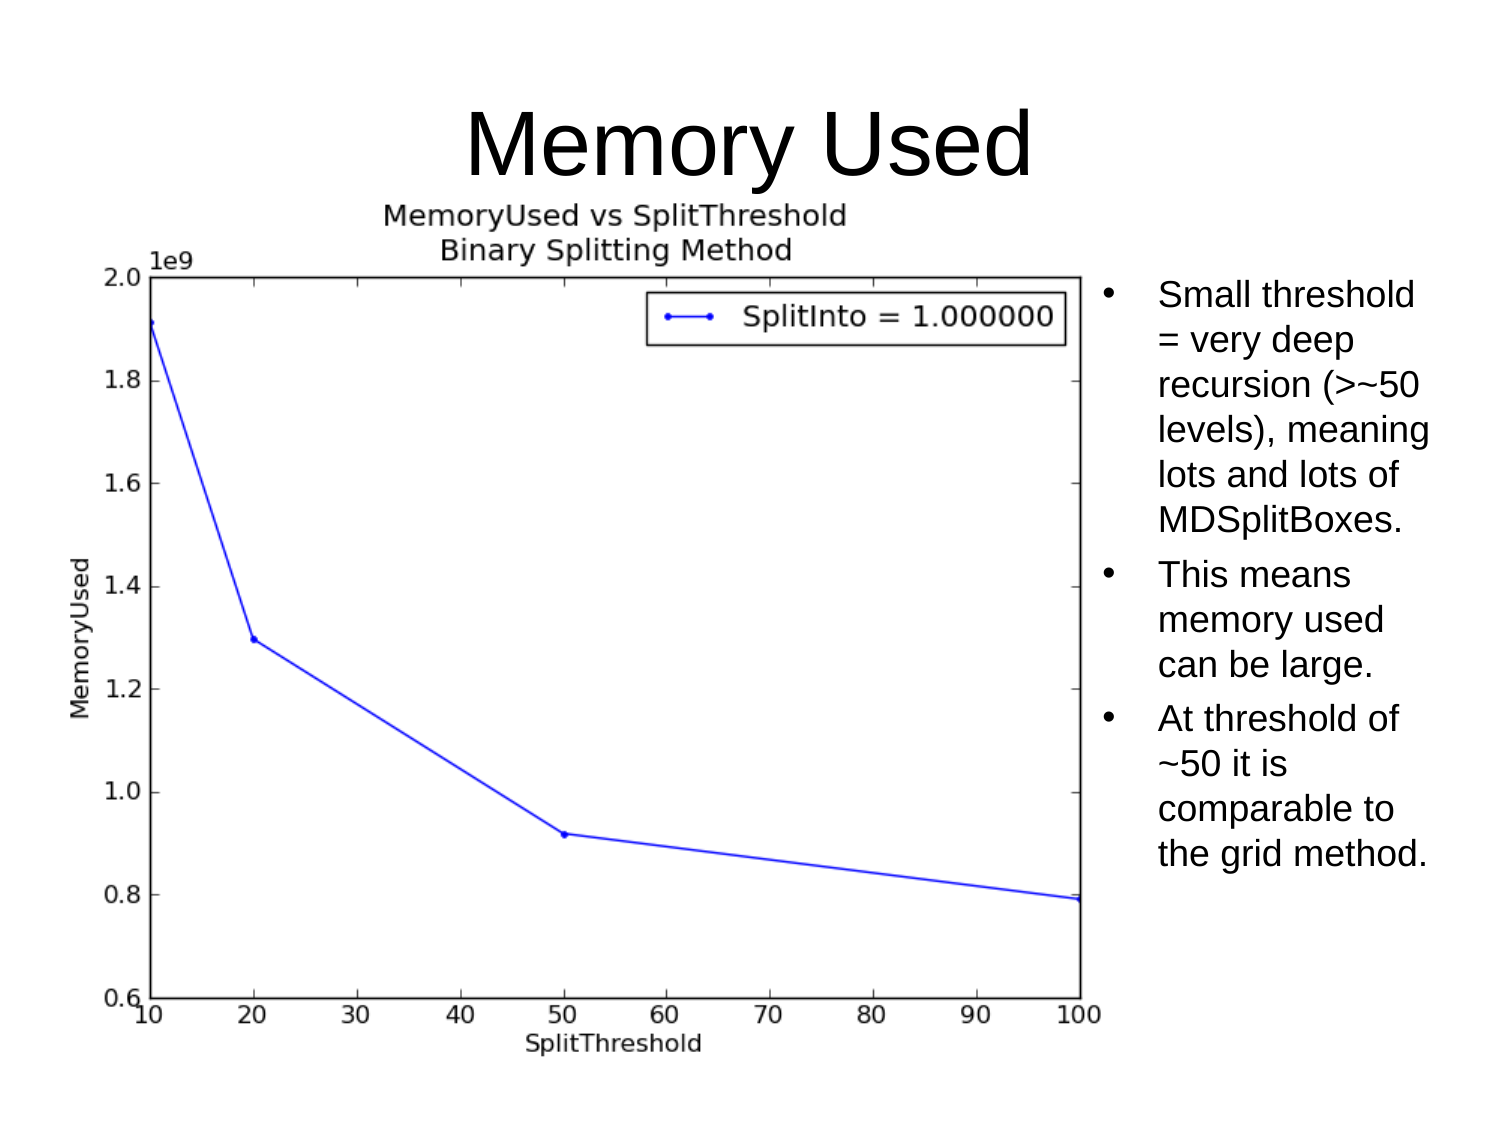

# Memory Used
Small threshold = very deep recursion (>~50 levels), meaning lots and lots of MDSplitBoxes.
This means memory used can be large.
At threshold of ~50 it is comparable to the grid method.